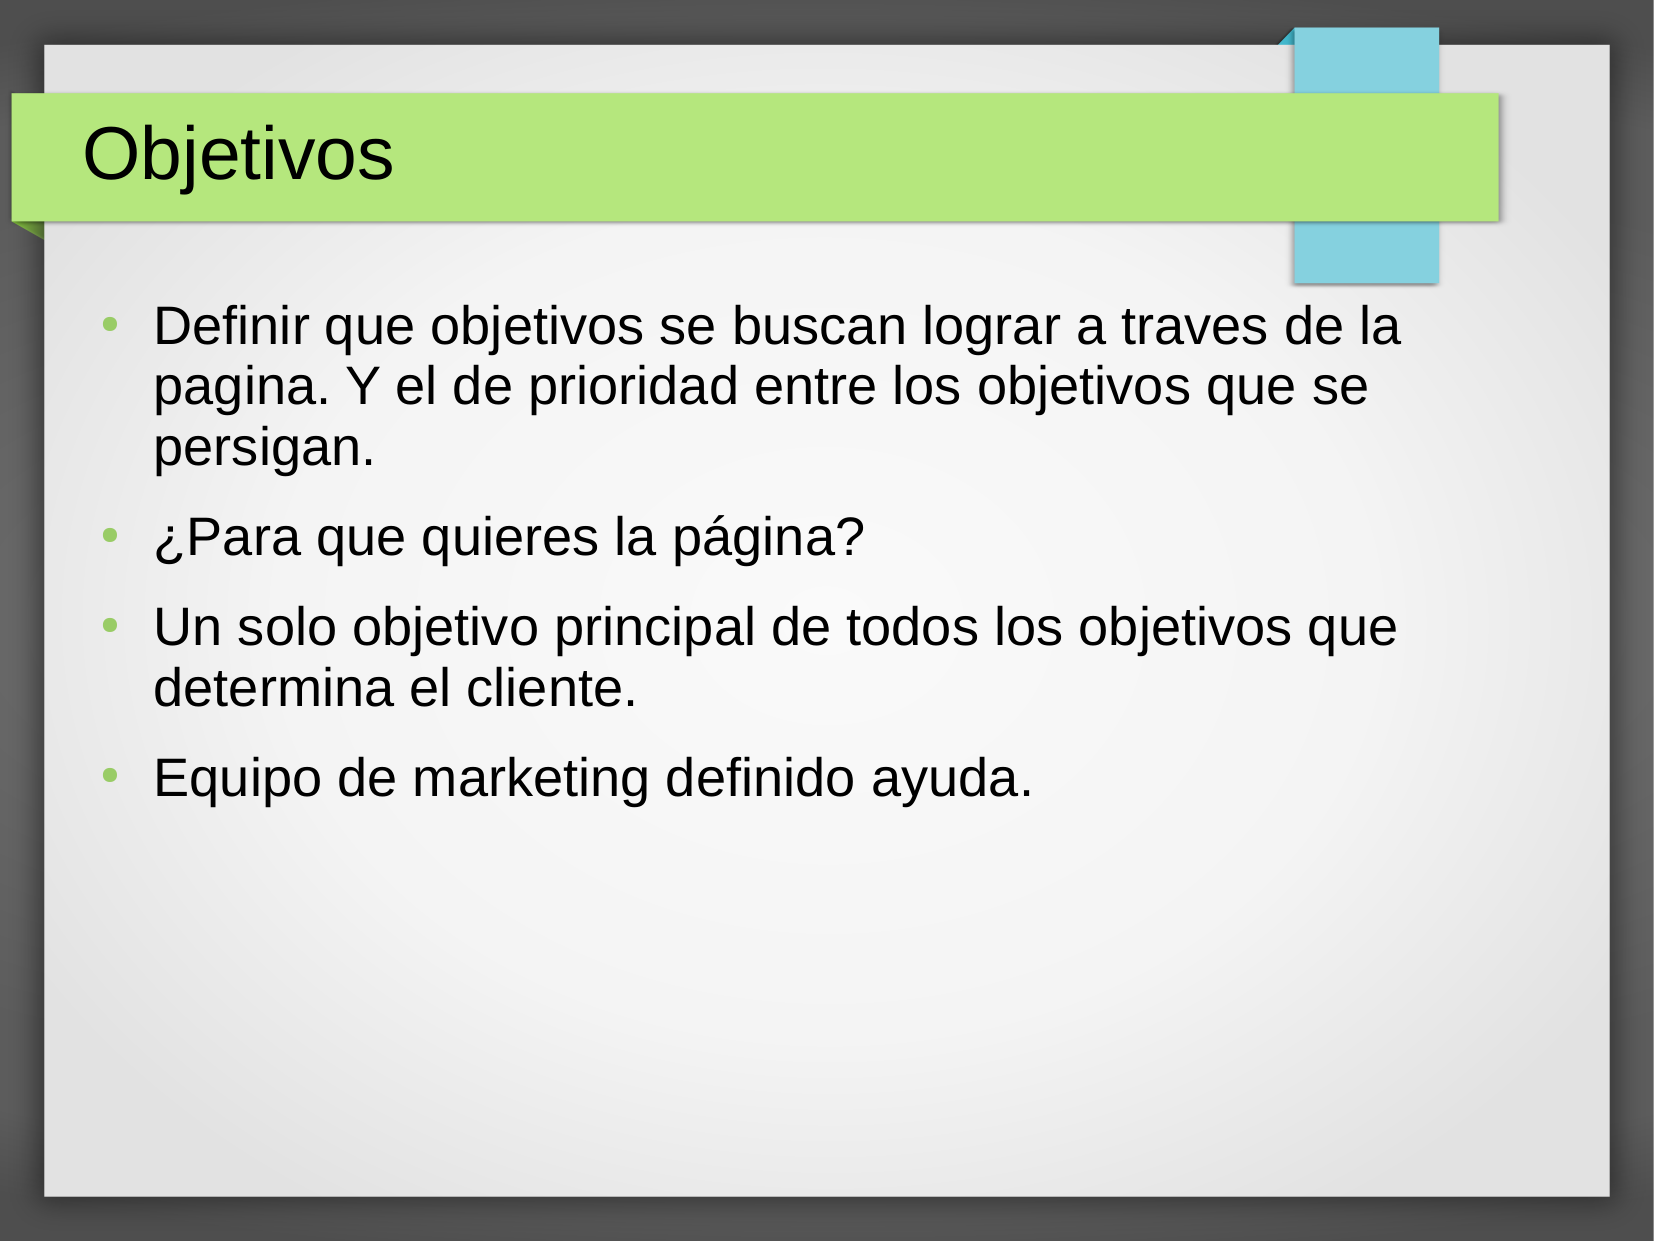

# Objetivos
Definir que objetivos se buscan lograr a traves de la pagina. Y el de prioridad entre los objetivos que se persigan.
¿Para que quieres la página?
Un solo objetivo principal de todos los objetivos que determina el cliente.
Equipo de marketing definido ayuda.